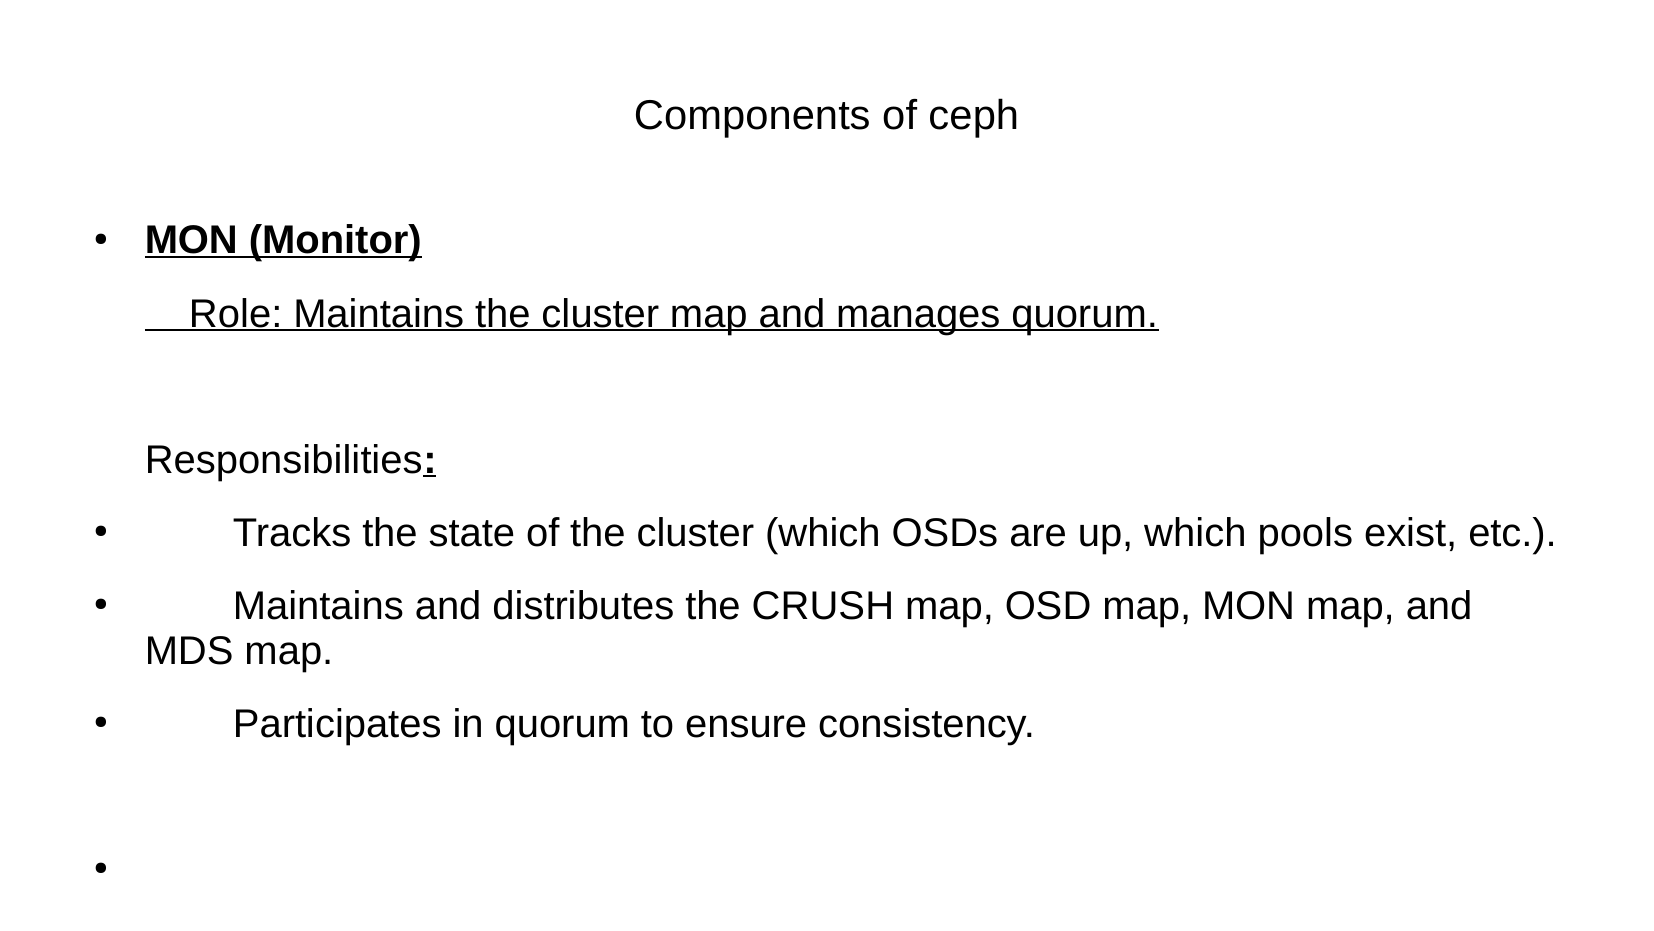

# Components of ceph
MON (Monitor)
 Role: Maintains the cluster map and manages quorum.
Responsibilities:
 Tracks the state of the cluster (which OSDs are up, which pools exist, etc.).
 Maintains and distributes the CRUSH map, OSD map, MON map, and MDS map.
 Participates in quorum to ensure consistency.